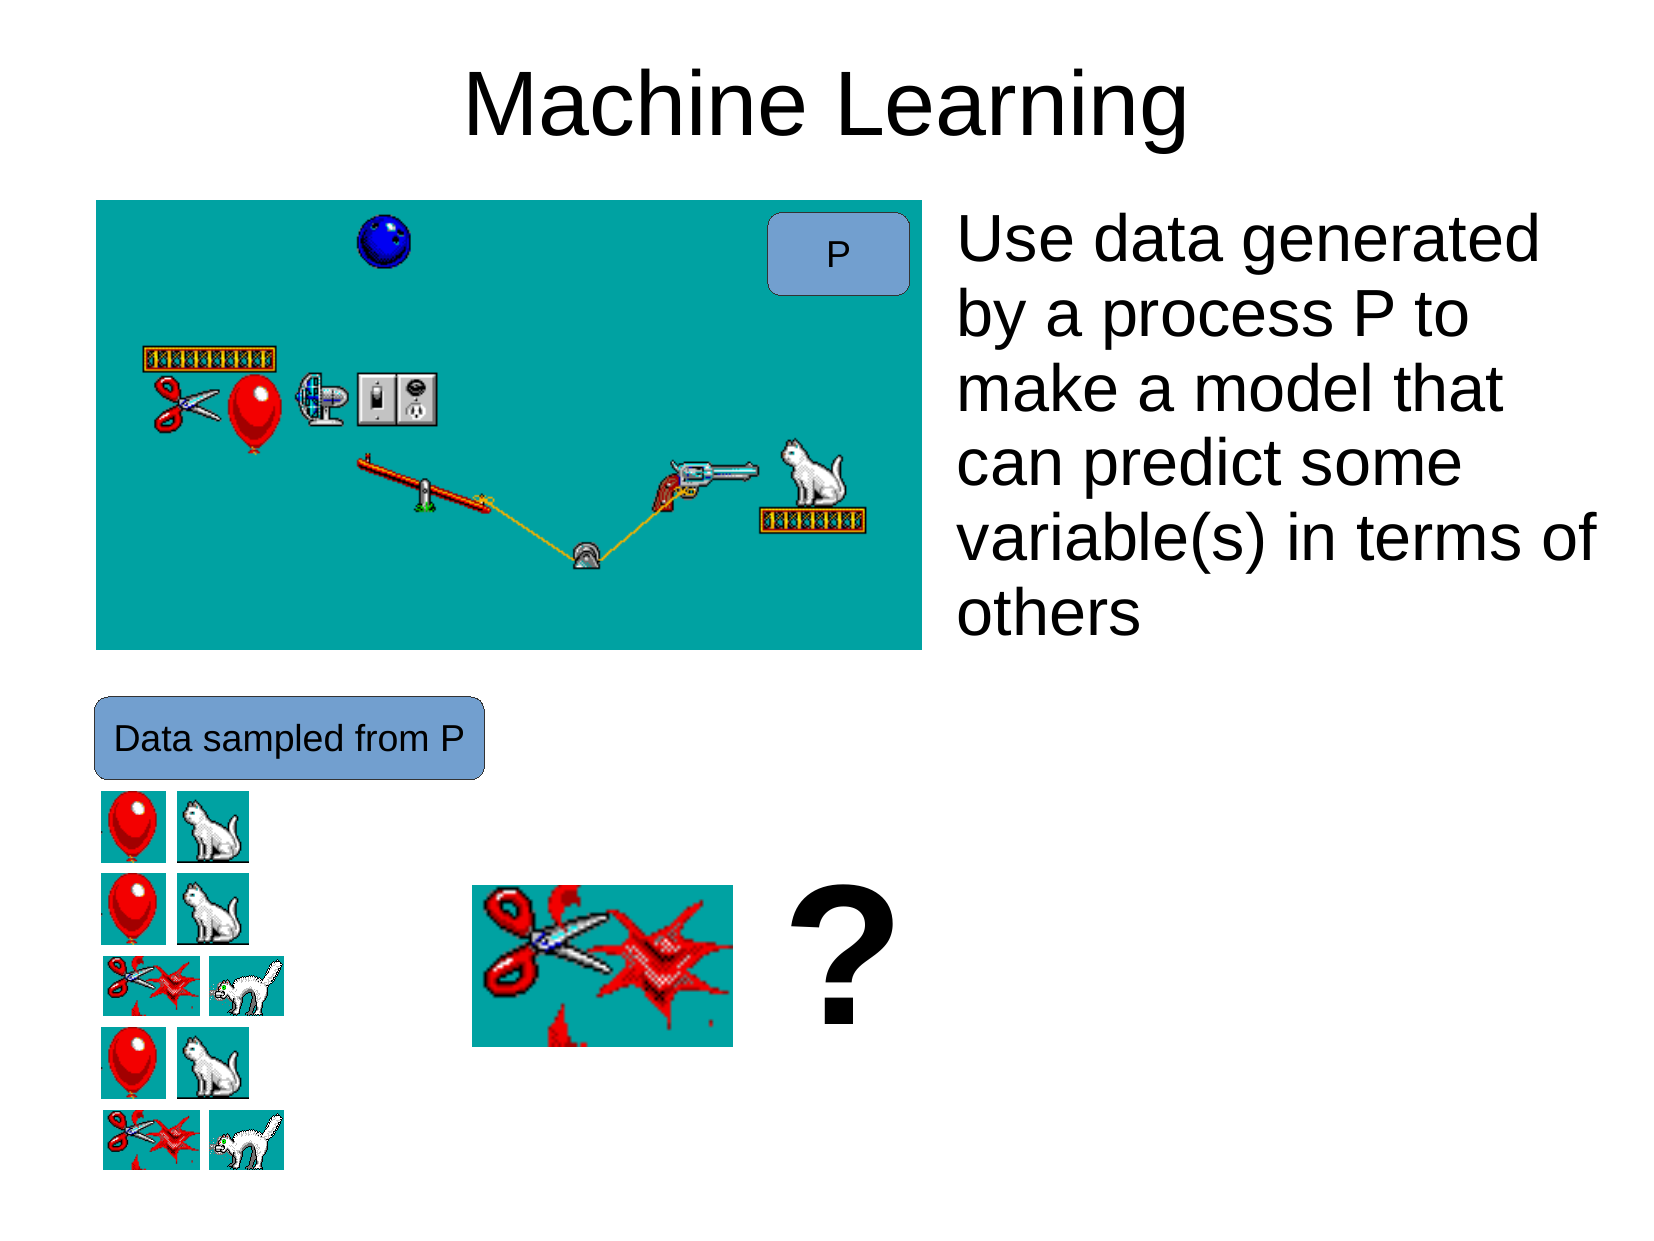

# Machine Learning
Use data generated by a process P to make a model that can predict some variable(s) in terms of others
P
Data sampled from P
?